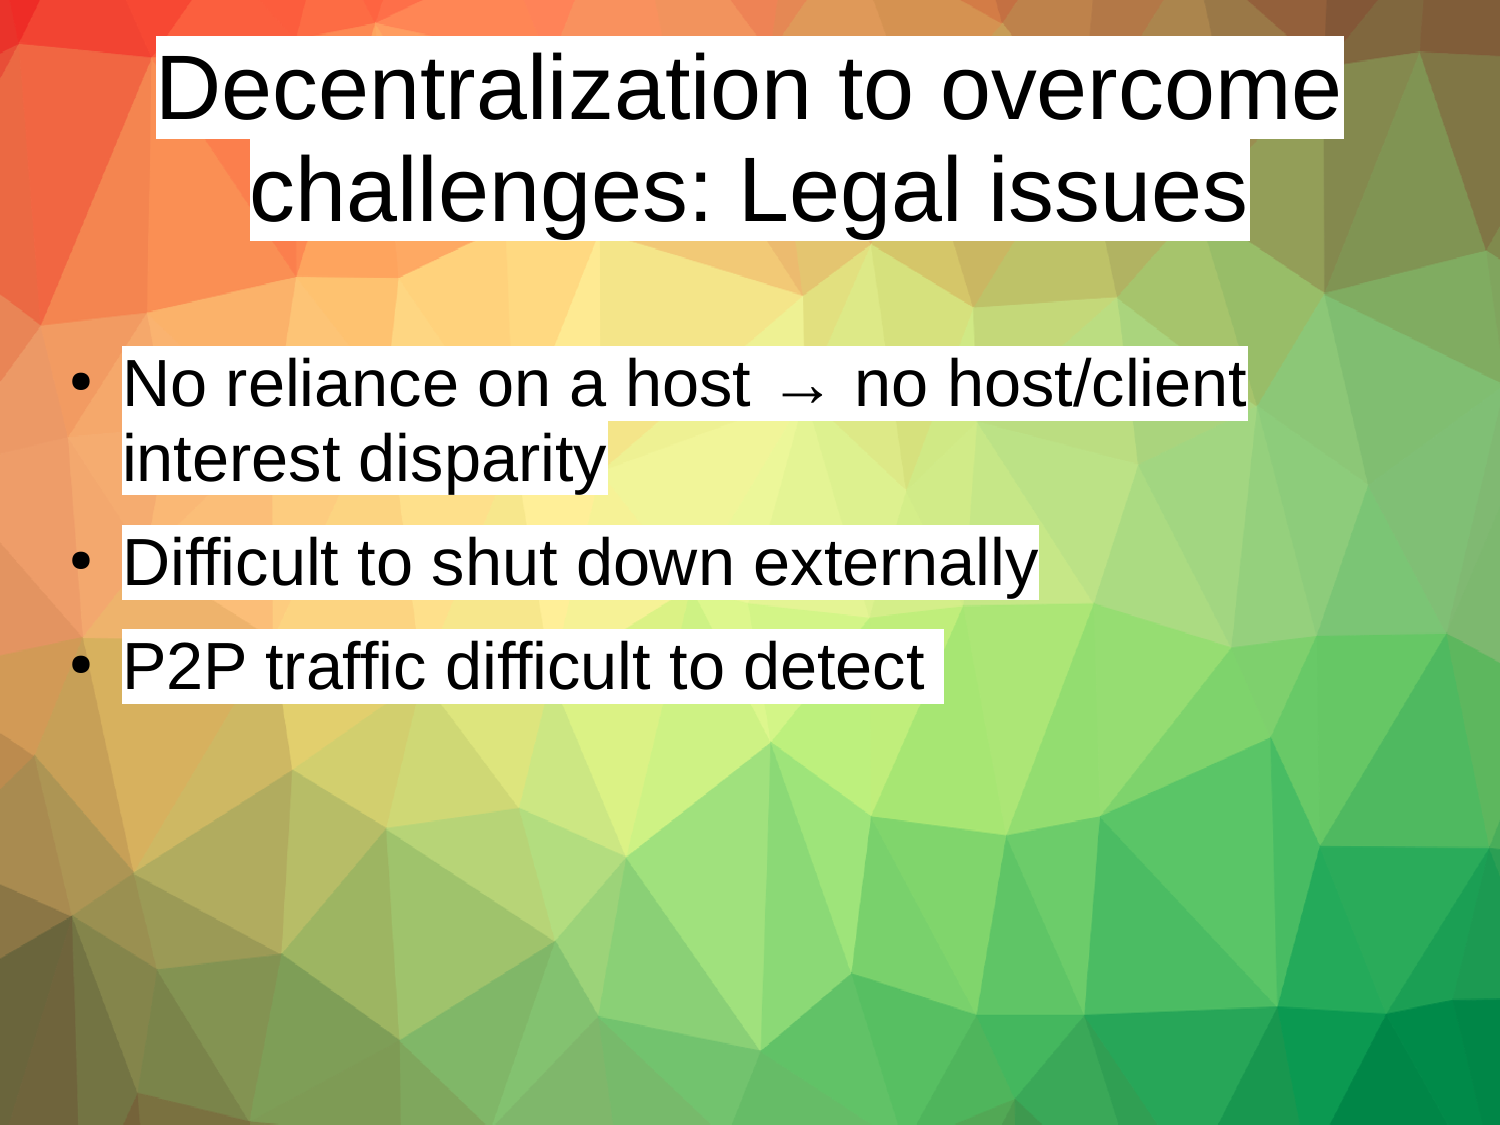

# Decentralization to overcome challenges: Legal issues
No reliance on a host → no host/client interest disparity
Difficult to shut down externally
P2P traffic difficult to detect